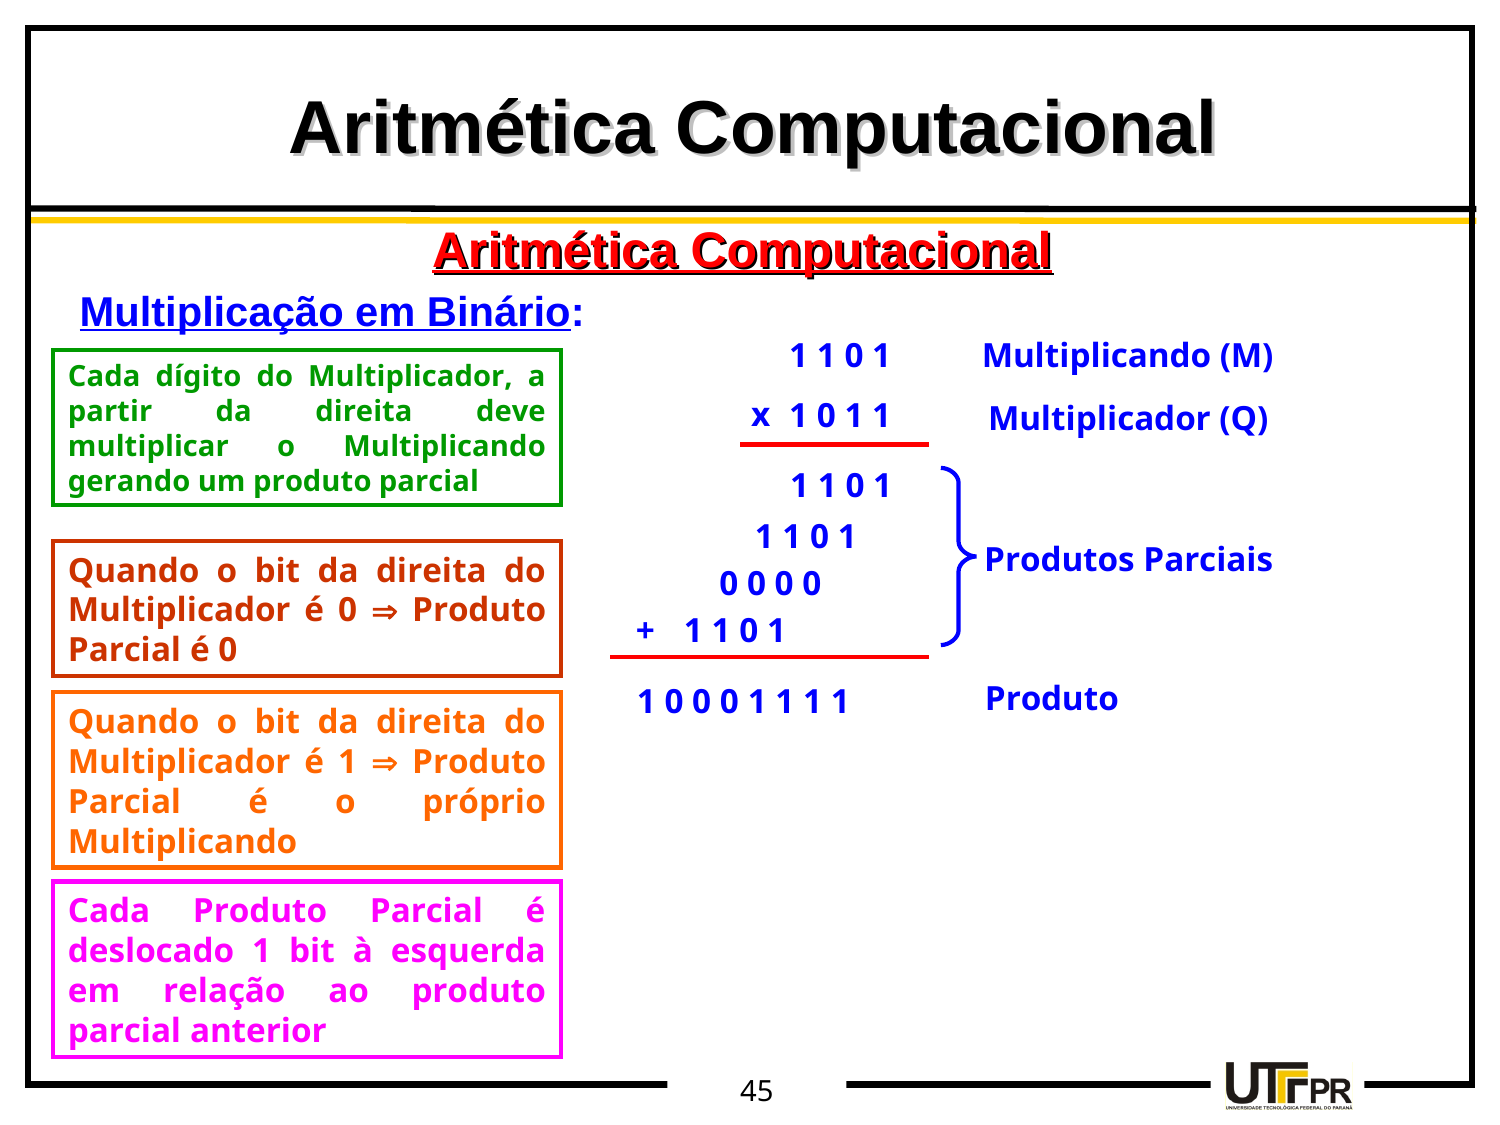

Aritmética Computacional
# Aritmética Computacional
Multiplicação em Binário:
1 1 0 1
1 0 1 1
Multiplicando (M)
Cada dígito do Multiplicador, a partir da direita deve multiplicar o Multiplicando gerando um produto parcial
x
Multiplicador (Q)
1 1 0 1
1 1 0 1
Produtos Parciais
Quando o bit da direita do Multiplicador é 0  Produto Parcial é 0
0 0 0 0
+
1 1 0 1
Produto
1 0 0 0 1 1 1 1
Quando o bit da direita do Multiplicador é 1  Produto Parcial é o próprio Multiplicando
Cada Produto Parcial é deslocado 1 bit à esquerda em relação ao produto parcial anterior